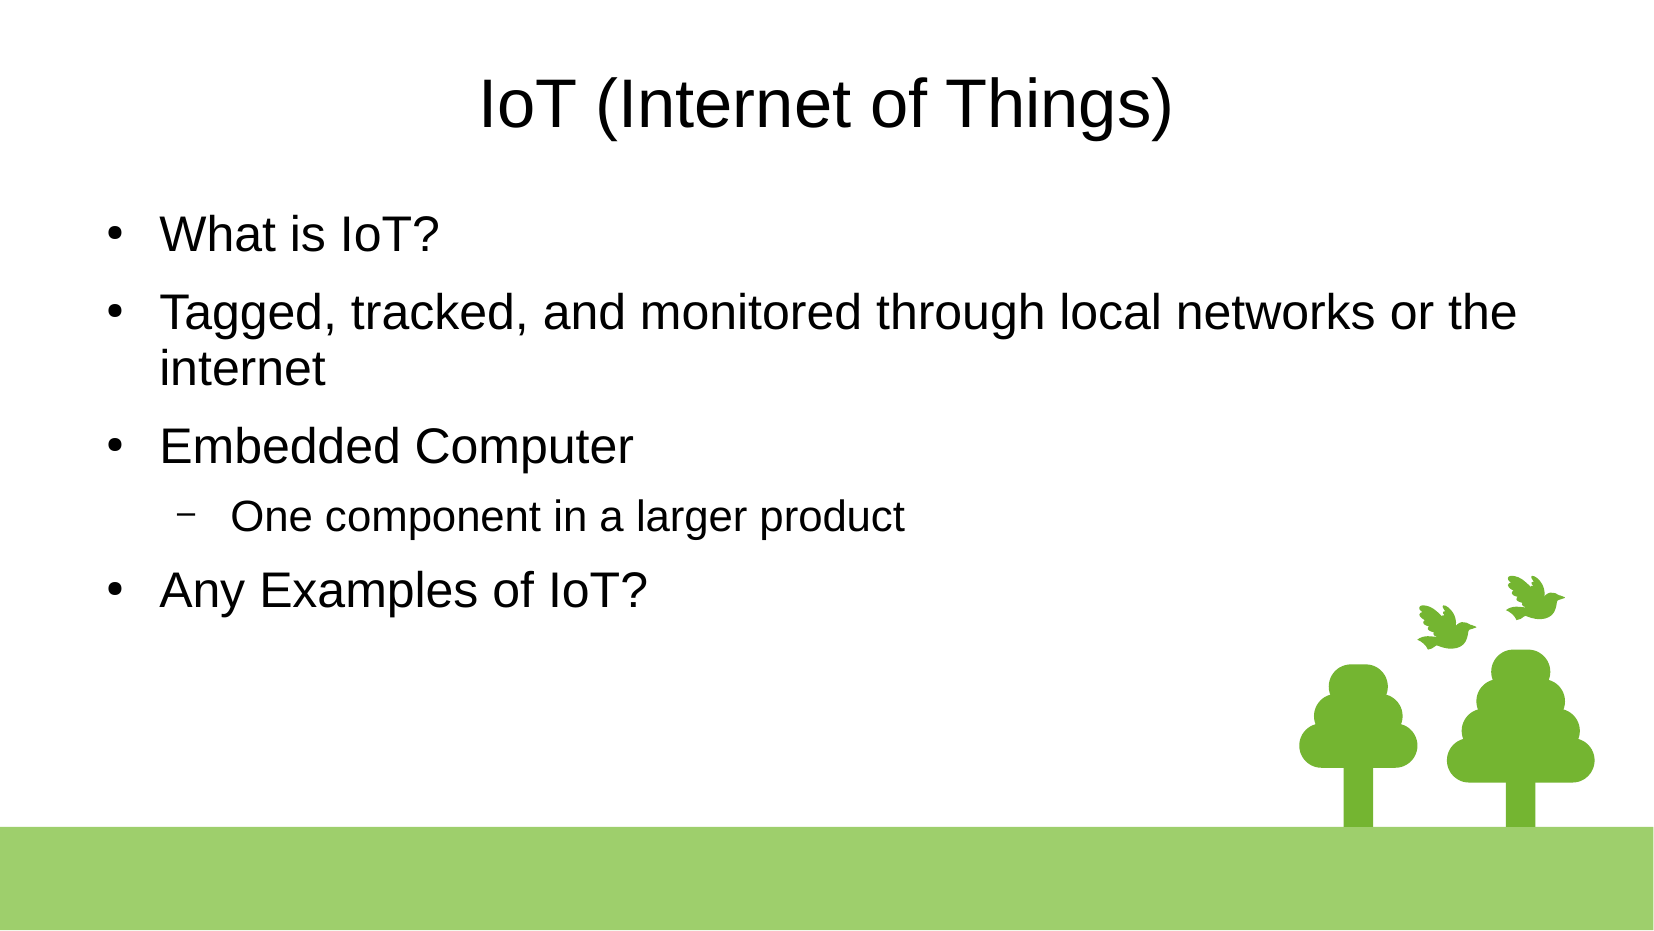

# IoT (Internet of Things)
What is IoT?
Tagged, tracked, and monitored through local networks or the internet
Embedded Computer
One component in a larger product
Any Examples of IoT?